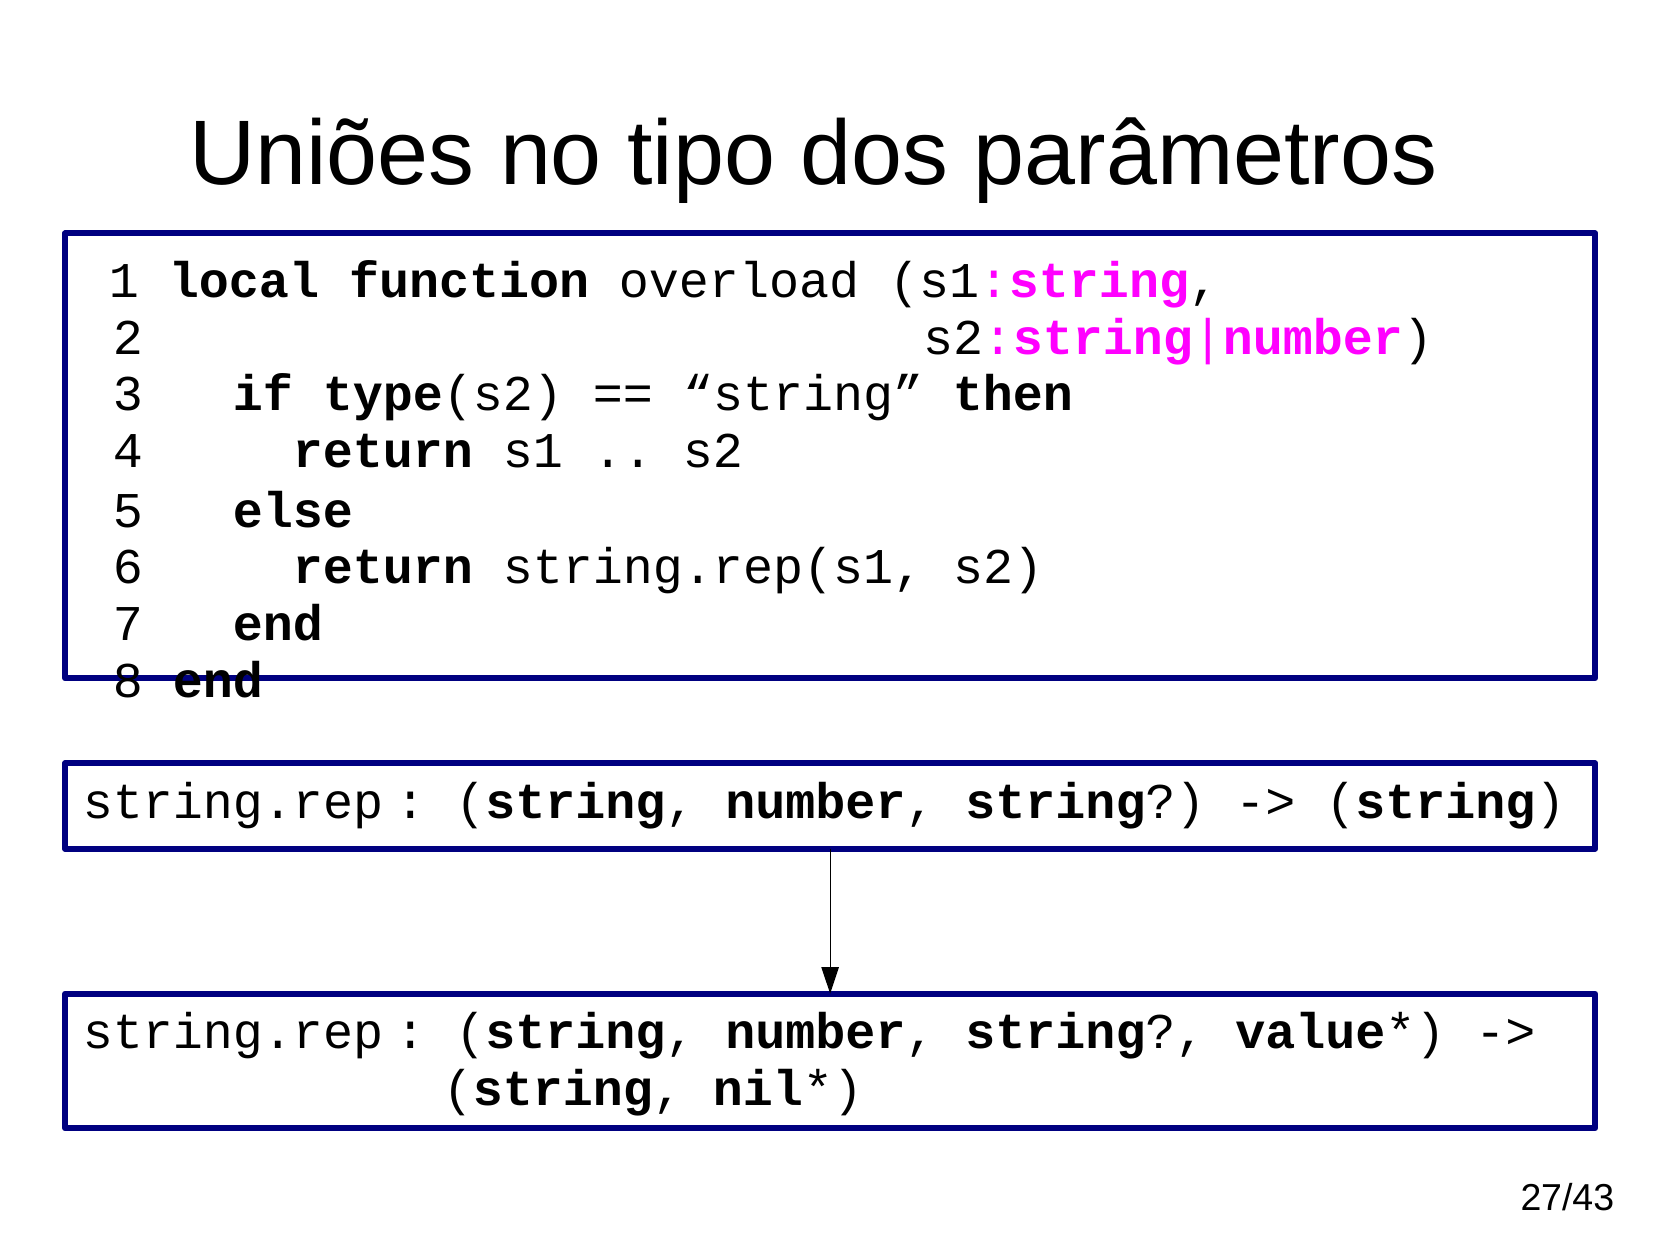

# Uniões no tipo dos parâmetros
 1 local function overload (s1:string,
 2 s2:string|number)
 3 if type(s2) == “string” then
 4 return s1 .. s2
 5 else
 6 return string.rep(s1, s2)
 7 end
 8 end
string.rep : (string, number, string?) -> (string)
string.rep : (string, number, string?, value*) ->
 (string, nil*)
 27/43